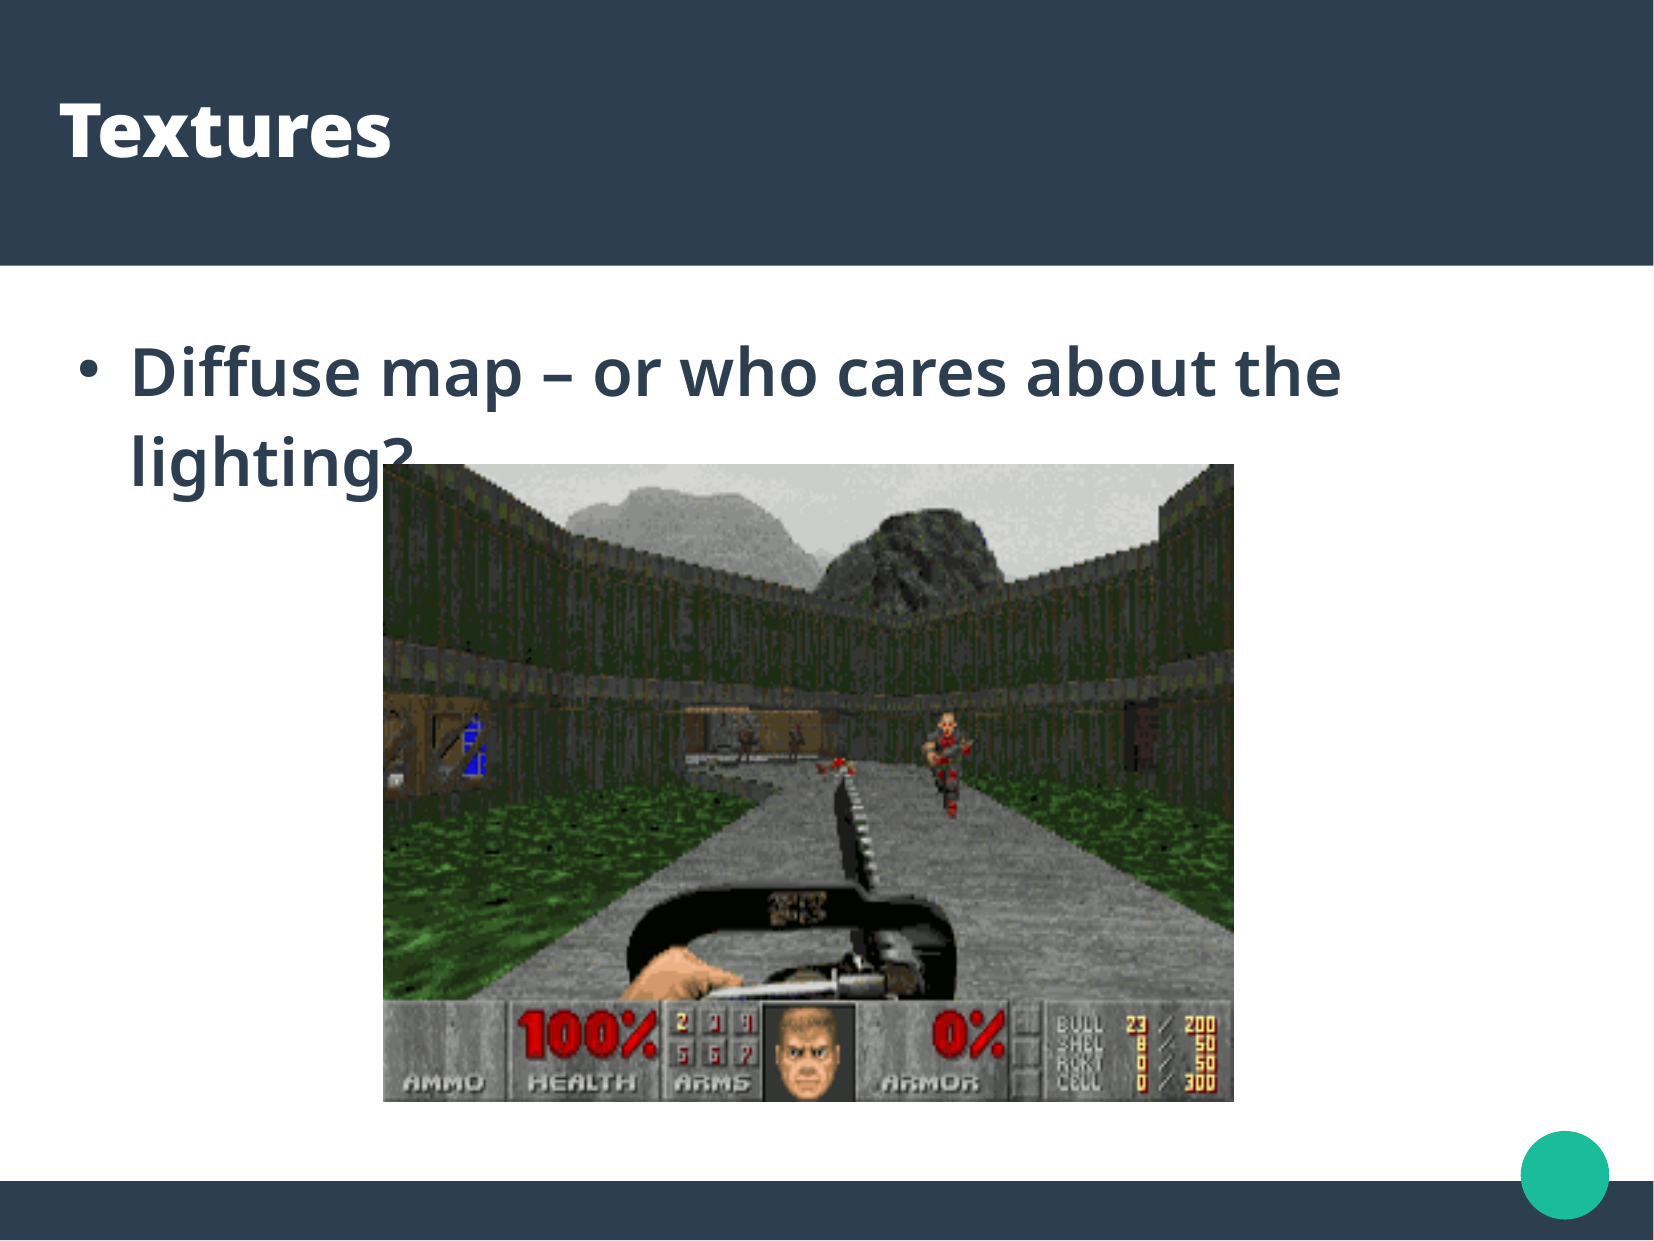

# Textures
Diffuse map – or who cares about the lighting?